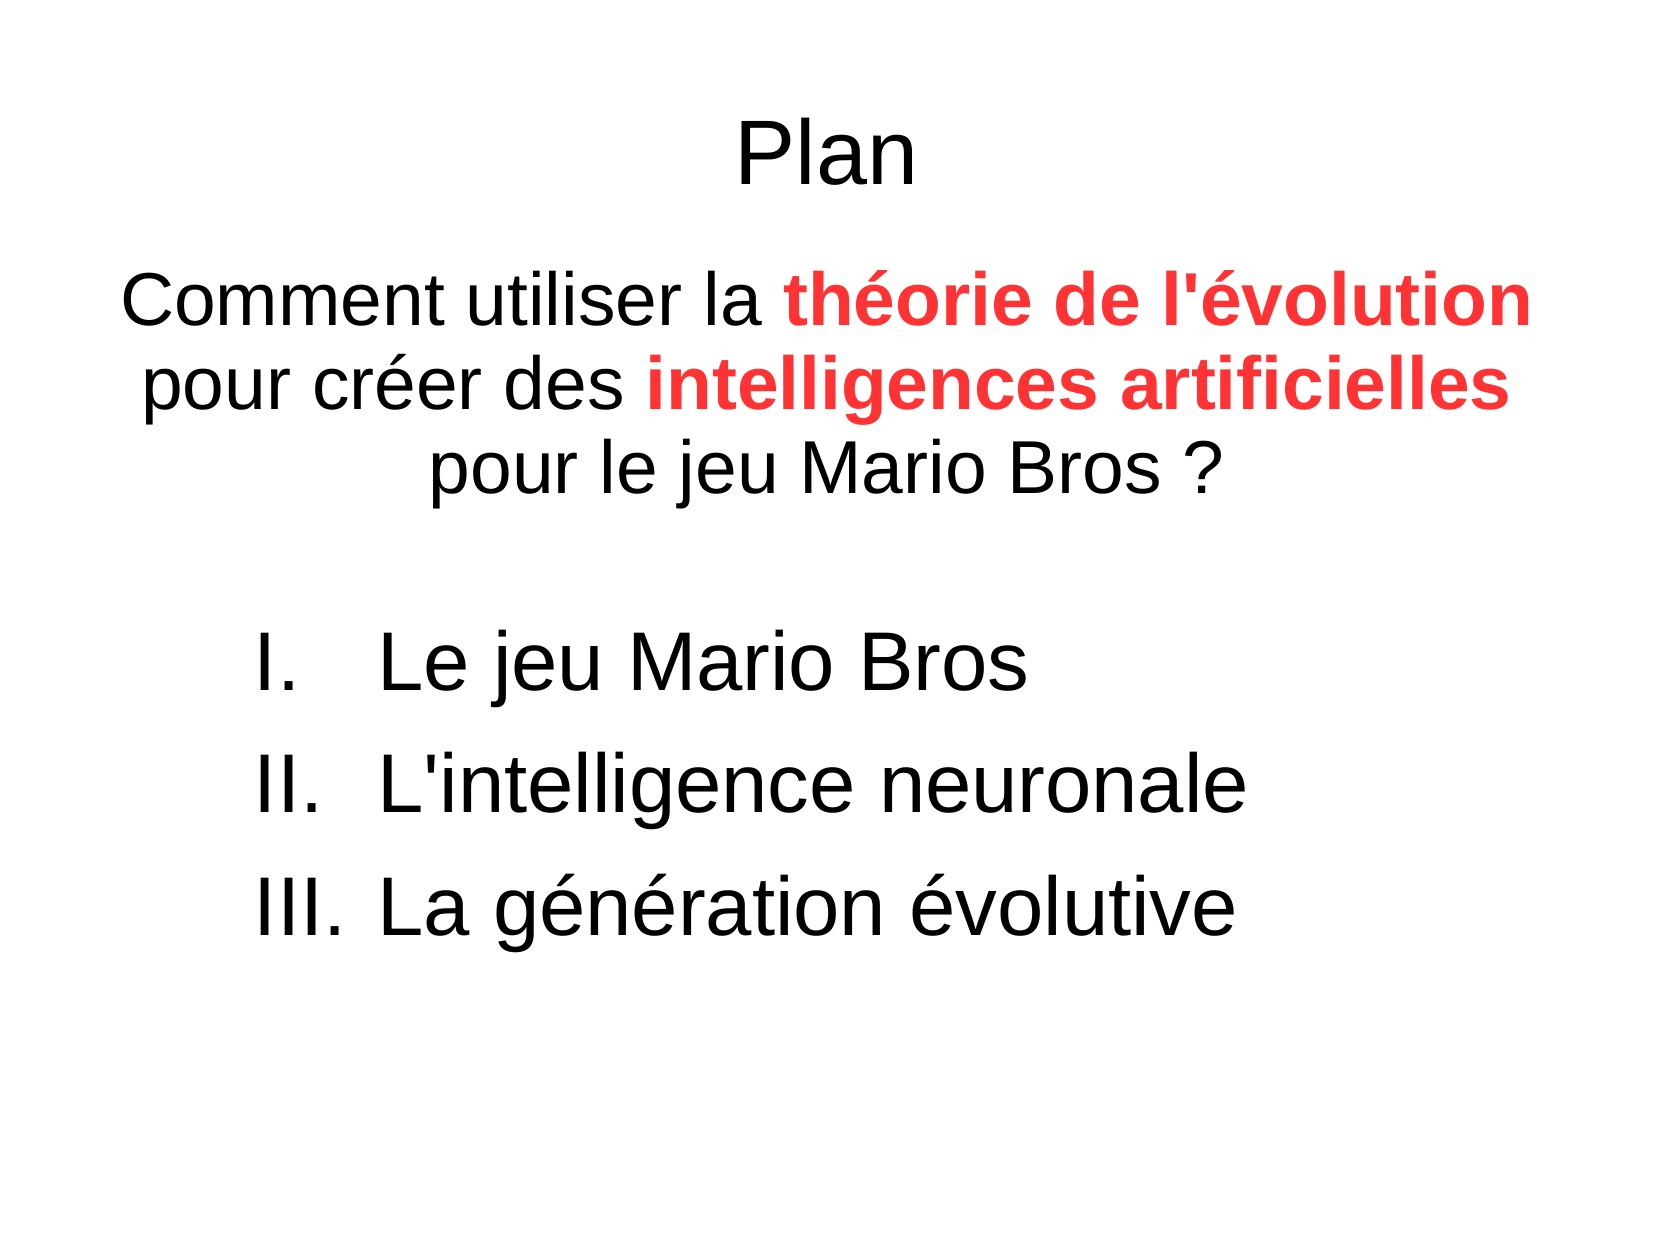

# Plan
Comment utiliser la théorie de l'évolution pour créer des intelligences artificielles
pour le jeu Mario Bros ?
 Le jeu Mario Bros
 L'intelligence neuronale
 La génération évolutive